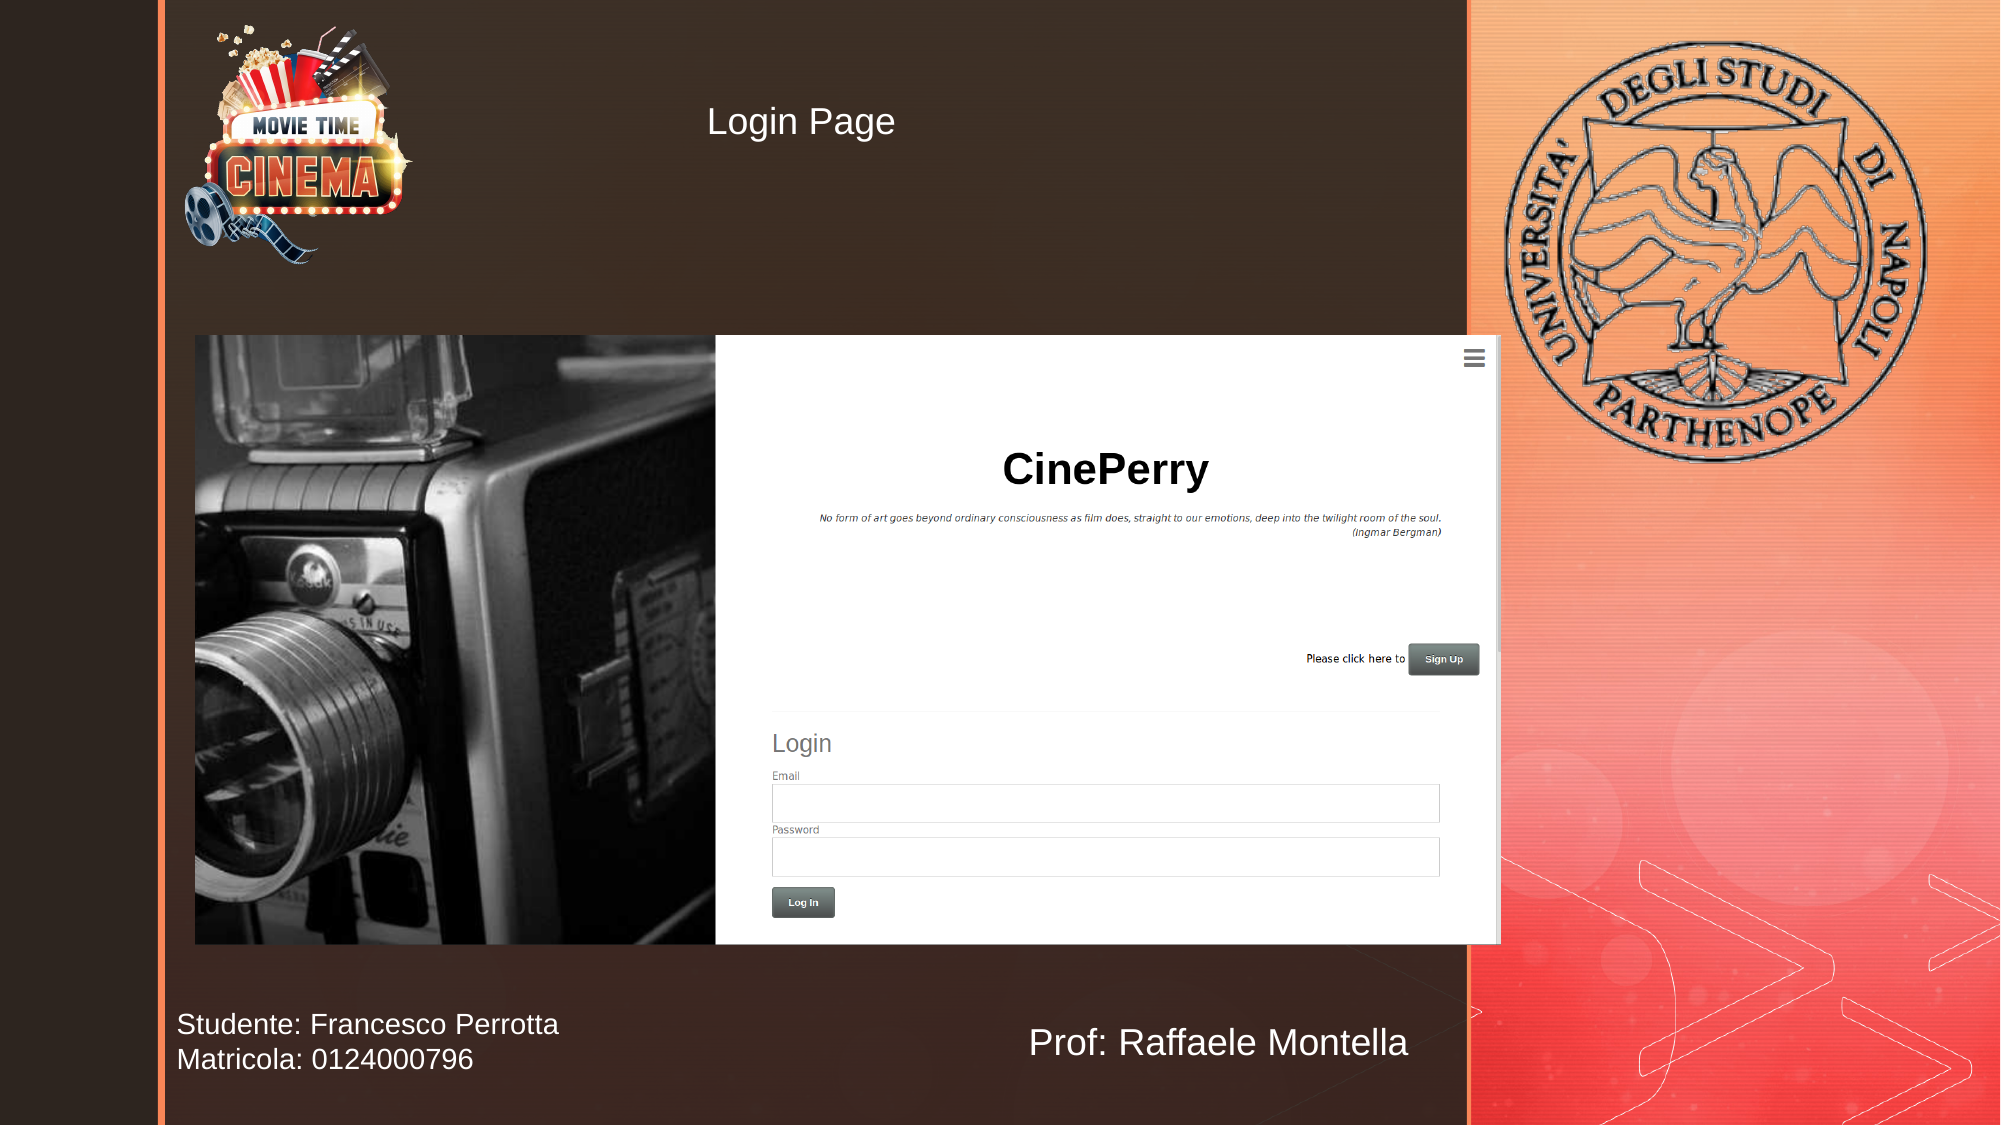

Login Page
Studente: Francesco Perrotta
Matricola: 0124000796
Prof: Raffaele Montella